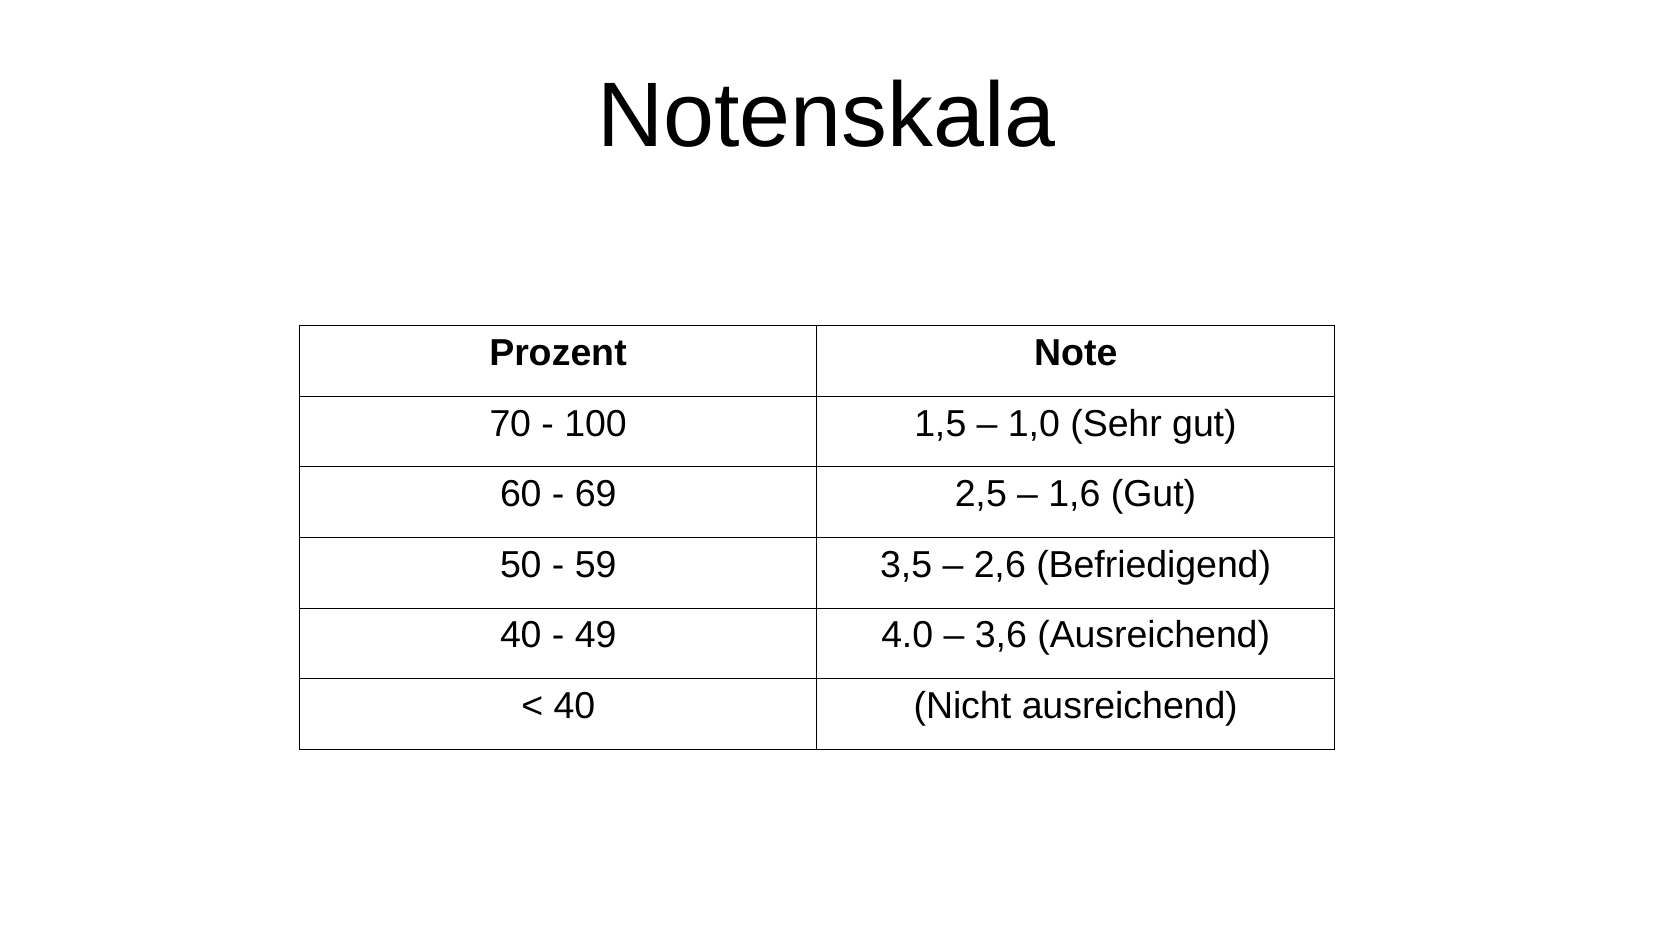

# Notenskala
| Prozent | Note |
| --- | --- |
| 70 - 100 | 1,5 – 1,0 (Sehr gut) |
| 60 - 69 | 2,5 – 1,6 (Gut) |
| 50 - 59 | 3,5 – 2,6 (Befriedigend) |
| 40 - 49 | 4.0 – 3,6 (Ausreichend) |
| < 40 | (Nicht ausreichend) |